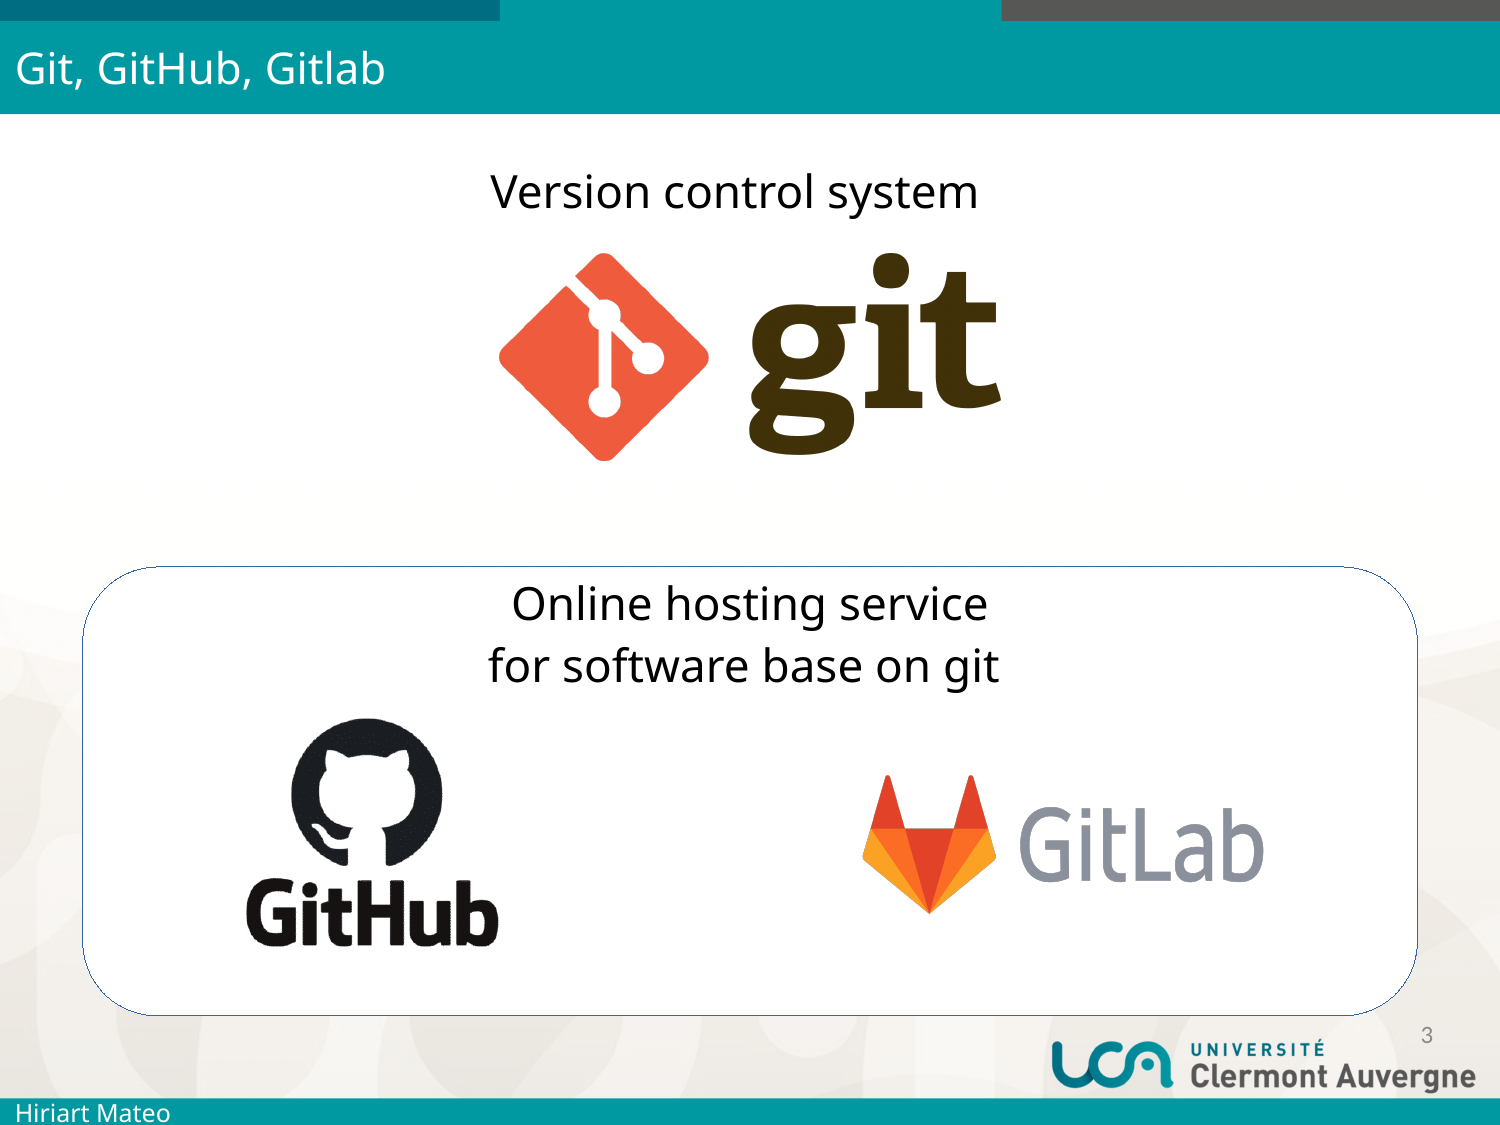

Git, GitHub, Gitlab
Version control system
# Online hosting service for software base on git
3
Hiriart Mateo